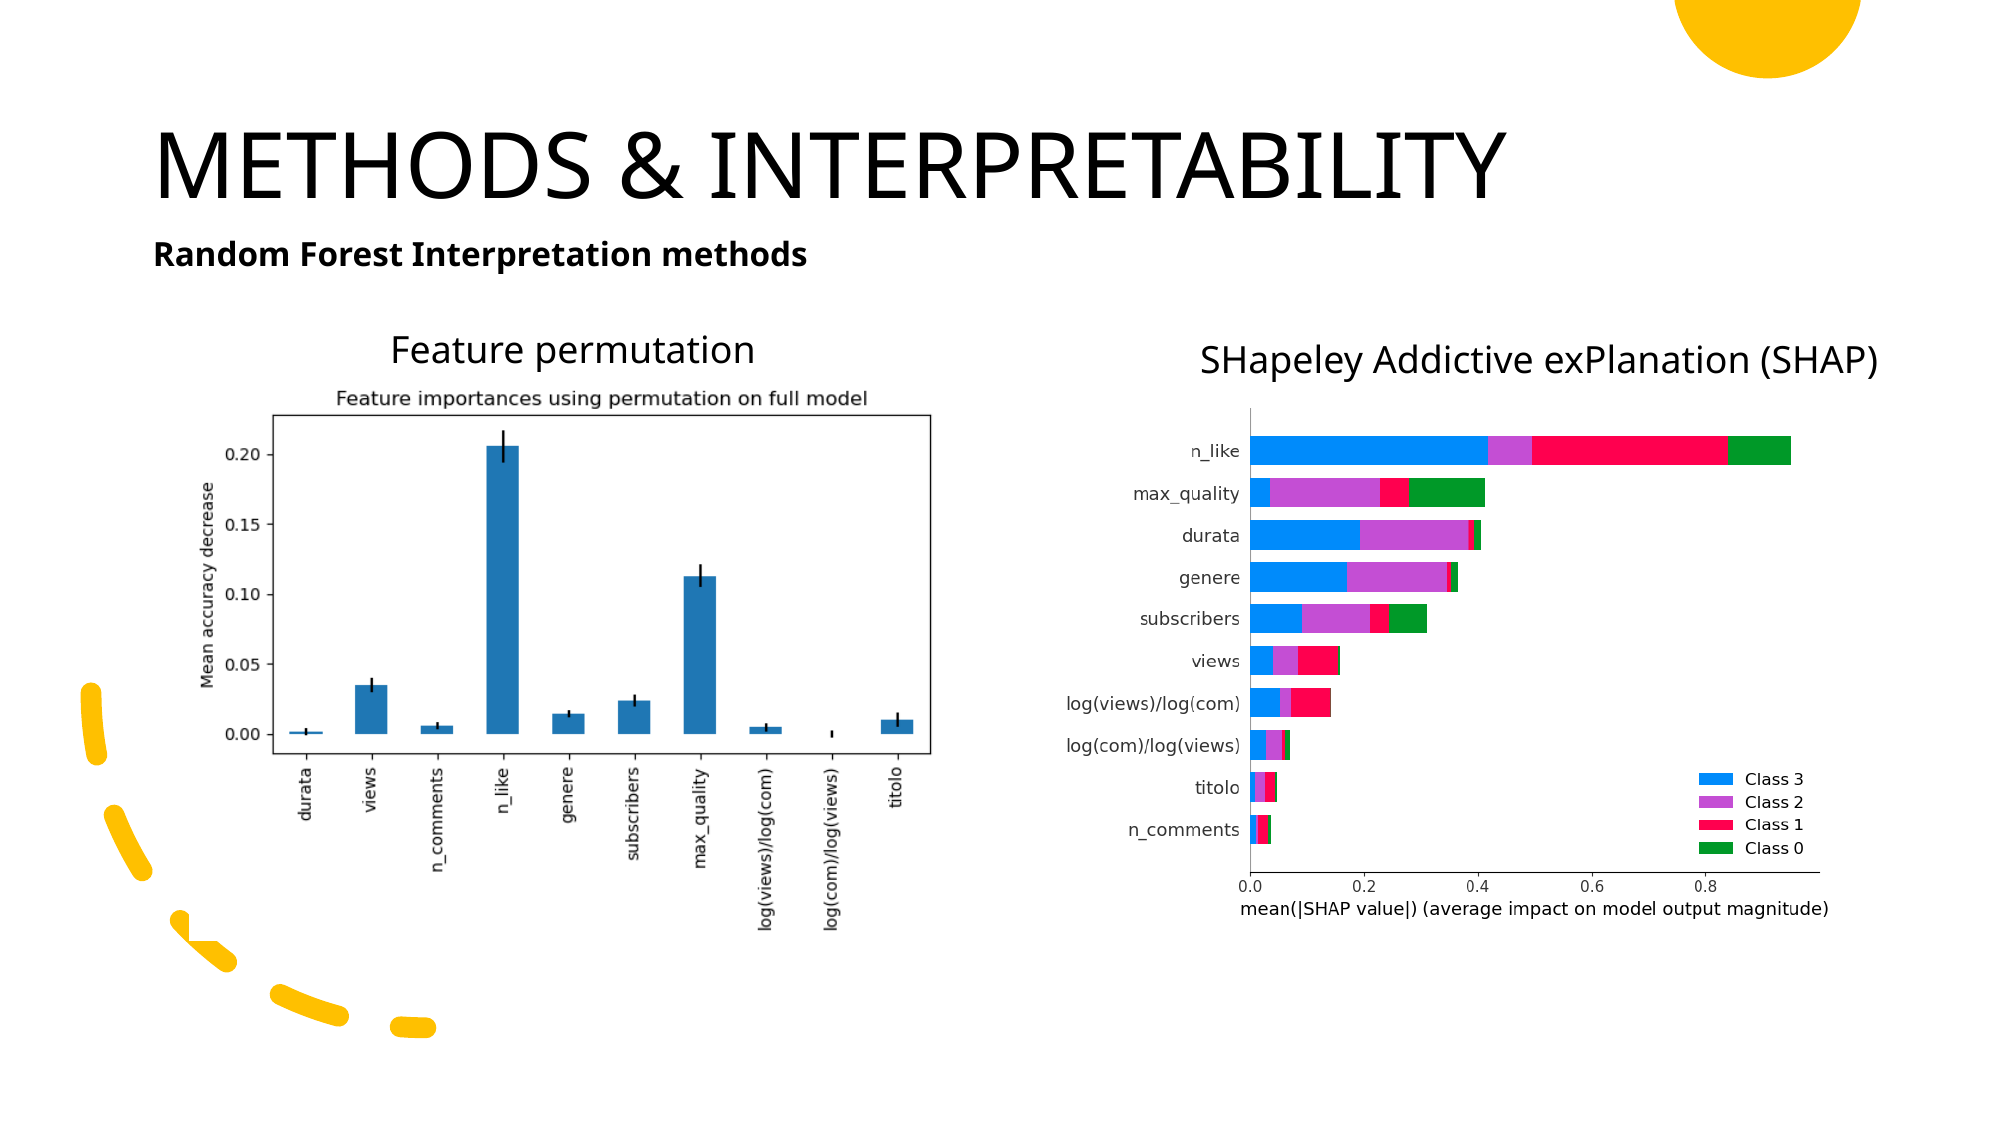

METHODS & INTERPRETABILITY
Random Forest Interpretation methods
Feature permutation
SHapeley Addictive exPlanation (SHAP)